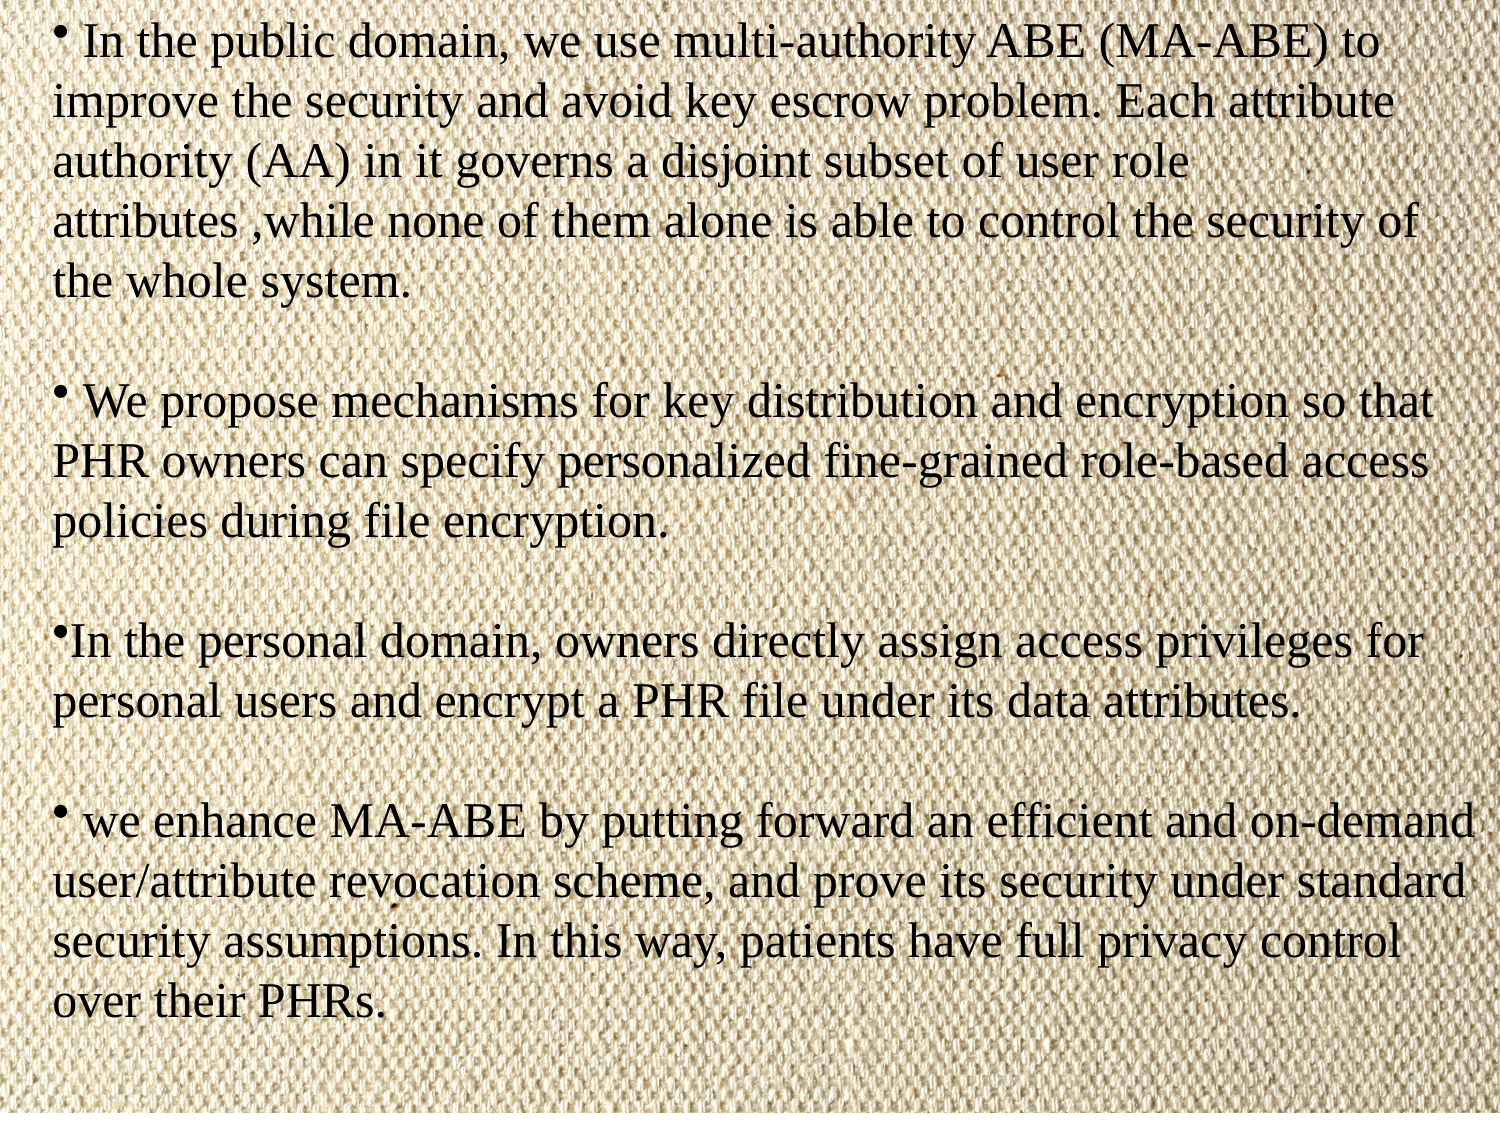

In the public domain, we use multi-authority ABE (MA-ABE) to improve the security and avoid key escrow problem. Each attribute authority (AA) in it governs a disjoint subset of user role attributes ,while none of them alone is able to control the security of the whole system.
 We propose mechanisms for key distribution and encryption so that PHR owners can specify personalized fine-grained role-based access policies during file encryption.
In the personal domain, owners directly assign access privileges for personal users and encrypt a PHR file under its data attributes.
 we enhance MA-ABE by putting forward an efficient and on-demand user/attribute revocation scheme, and prove its security under standard security assumptions. In this way, patients have full privacy control over their PHRs.